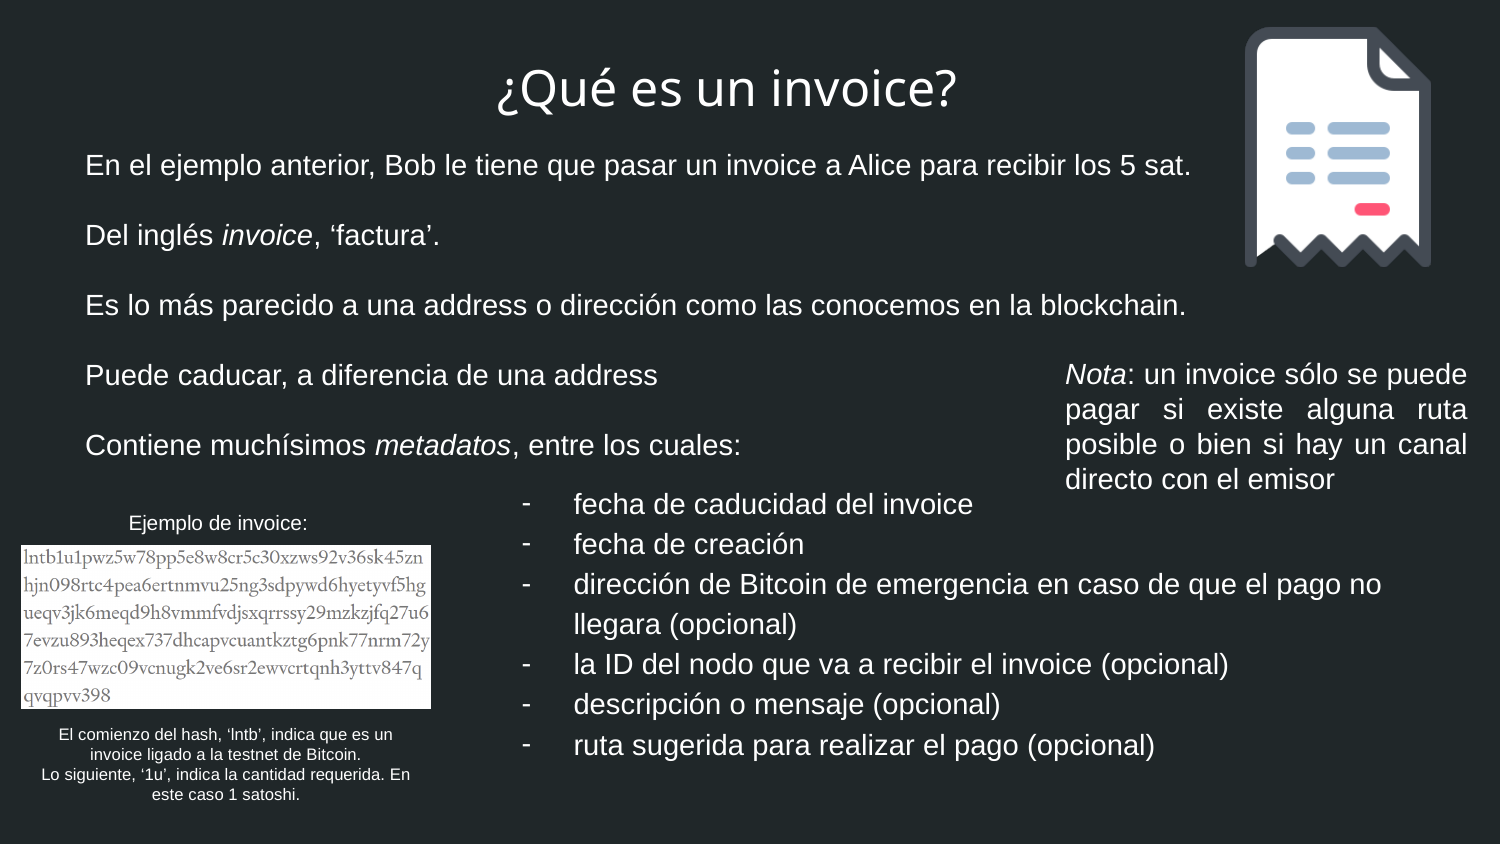

¿Qué es un invoice?
En el ejemplo anterior, Bob le tiene que pasar un invoice a Alice para recibir los 5 sat.
Del inglés invoice, ‘factura’.
Es lo más parecido a una address o dirección como las conocemos en la blockchain.
Puede caducar, a diferencia de una address
Contiene muchísimos metadatos, entre los cuales:
Nota: un invoice sólo se puede pagar si existe alguna ruta posible o bien si hay un canal directo con el emisor
fecha de caducidad del invoice
fecha de creación
dirección de Bitcoin de emergencia en caso de que el pago no llegara (opcional)
la ID del nodo que va a recibir el invoice (opcional)
descripción o mensaje (opcional)
ruta sugerida para realizar el pago (opcional)
Ejemplo de invoice:
El comienzo del hash, ‘lntb’, indica que es un invoice ligado a la testnet de Bitcoin.
Lo siguiente, ‘1u’, indica la cantidad requerida. En este caso 1 satoshi.